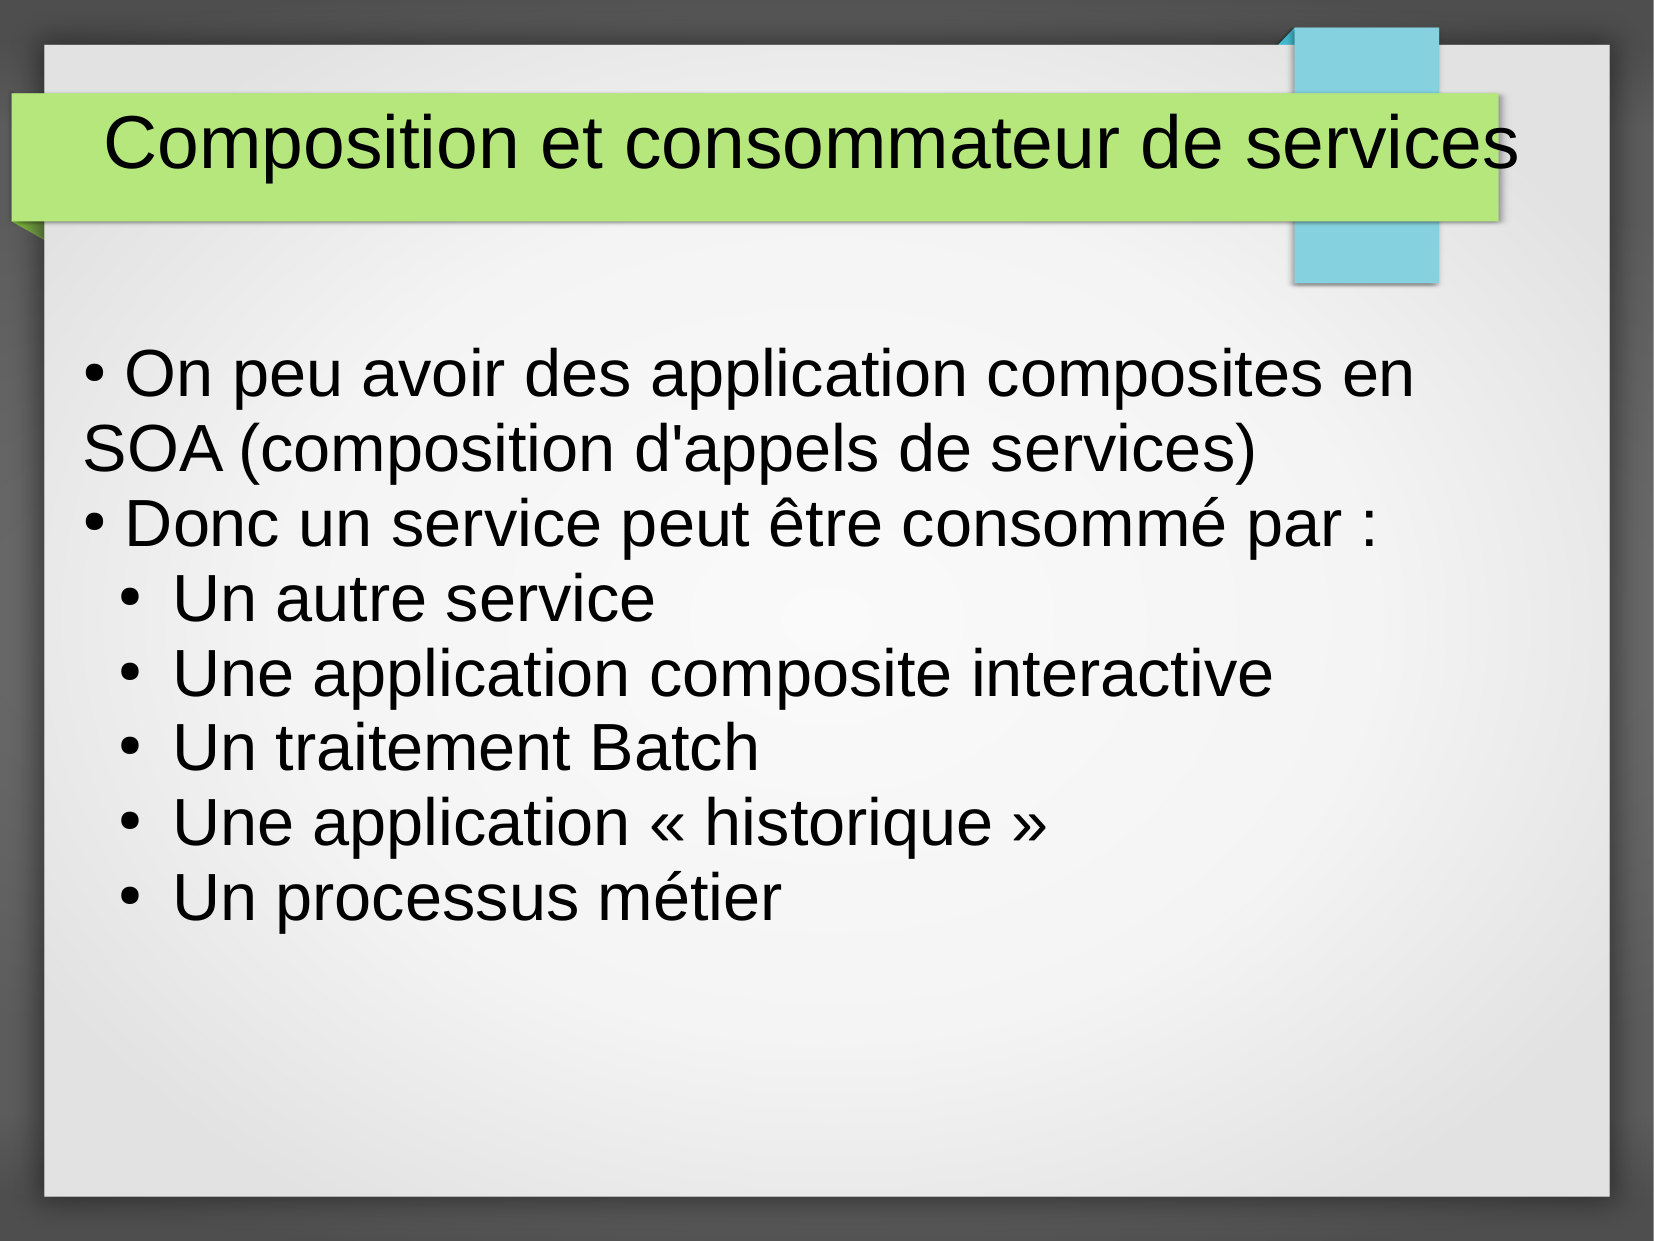

# Composition et consommateur de services
 On peu avoir des application composites en SOA (composition d'appels de services)
 Donc un service peut être consommé par :
 Un autre service
 Une application composite interactive
 Un traitement Batch
 Une application « historique »
 Un processus métier